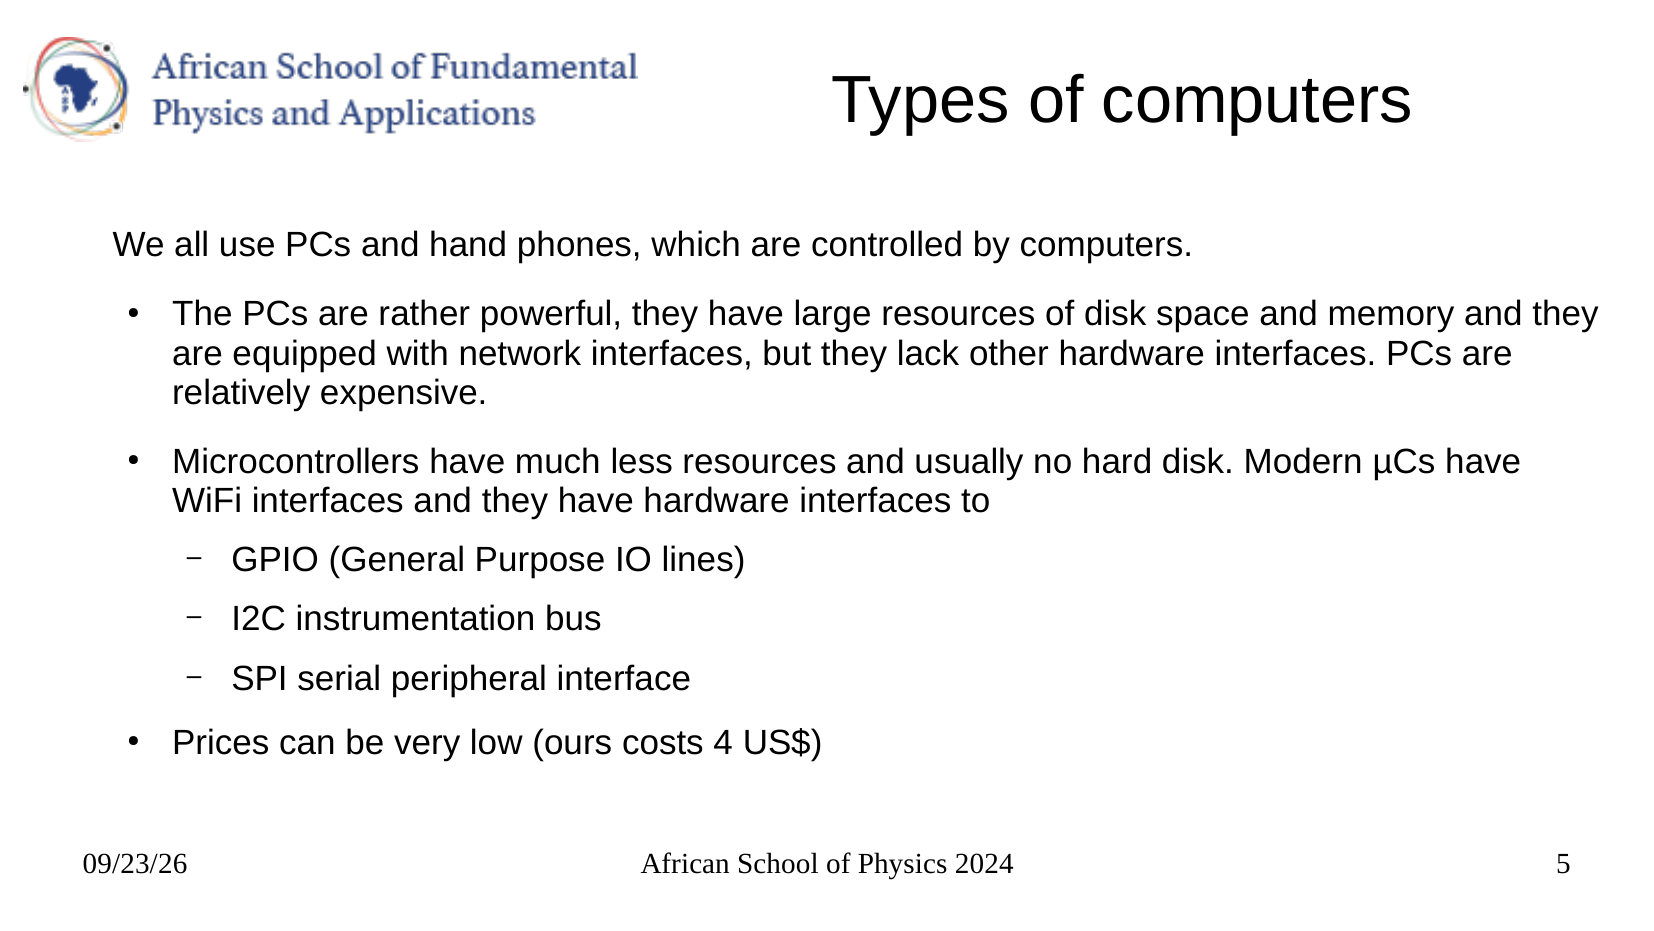

# Types of computers
We all use PCs and hand phones, which are controlled by computers.
The PCs are rather powerful, they have large resources of disk space and memory and they are equipped with network interfaces, but they lack other hardware interfaces. PCs are relatively expensive.
Microcontrollers have much less resources and usually no hard disk. Modern µCs have WiFi interfaces and they have hardware interfaces to
GPIO (General Purpose IO lines)
I2C instrumentation bus
SPI serial peripheral interface
Prices can be very low (ours costs 4 US$)
African School of Physics 2024
5